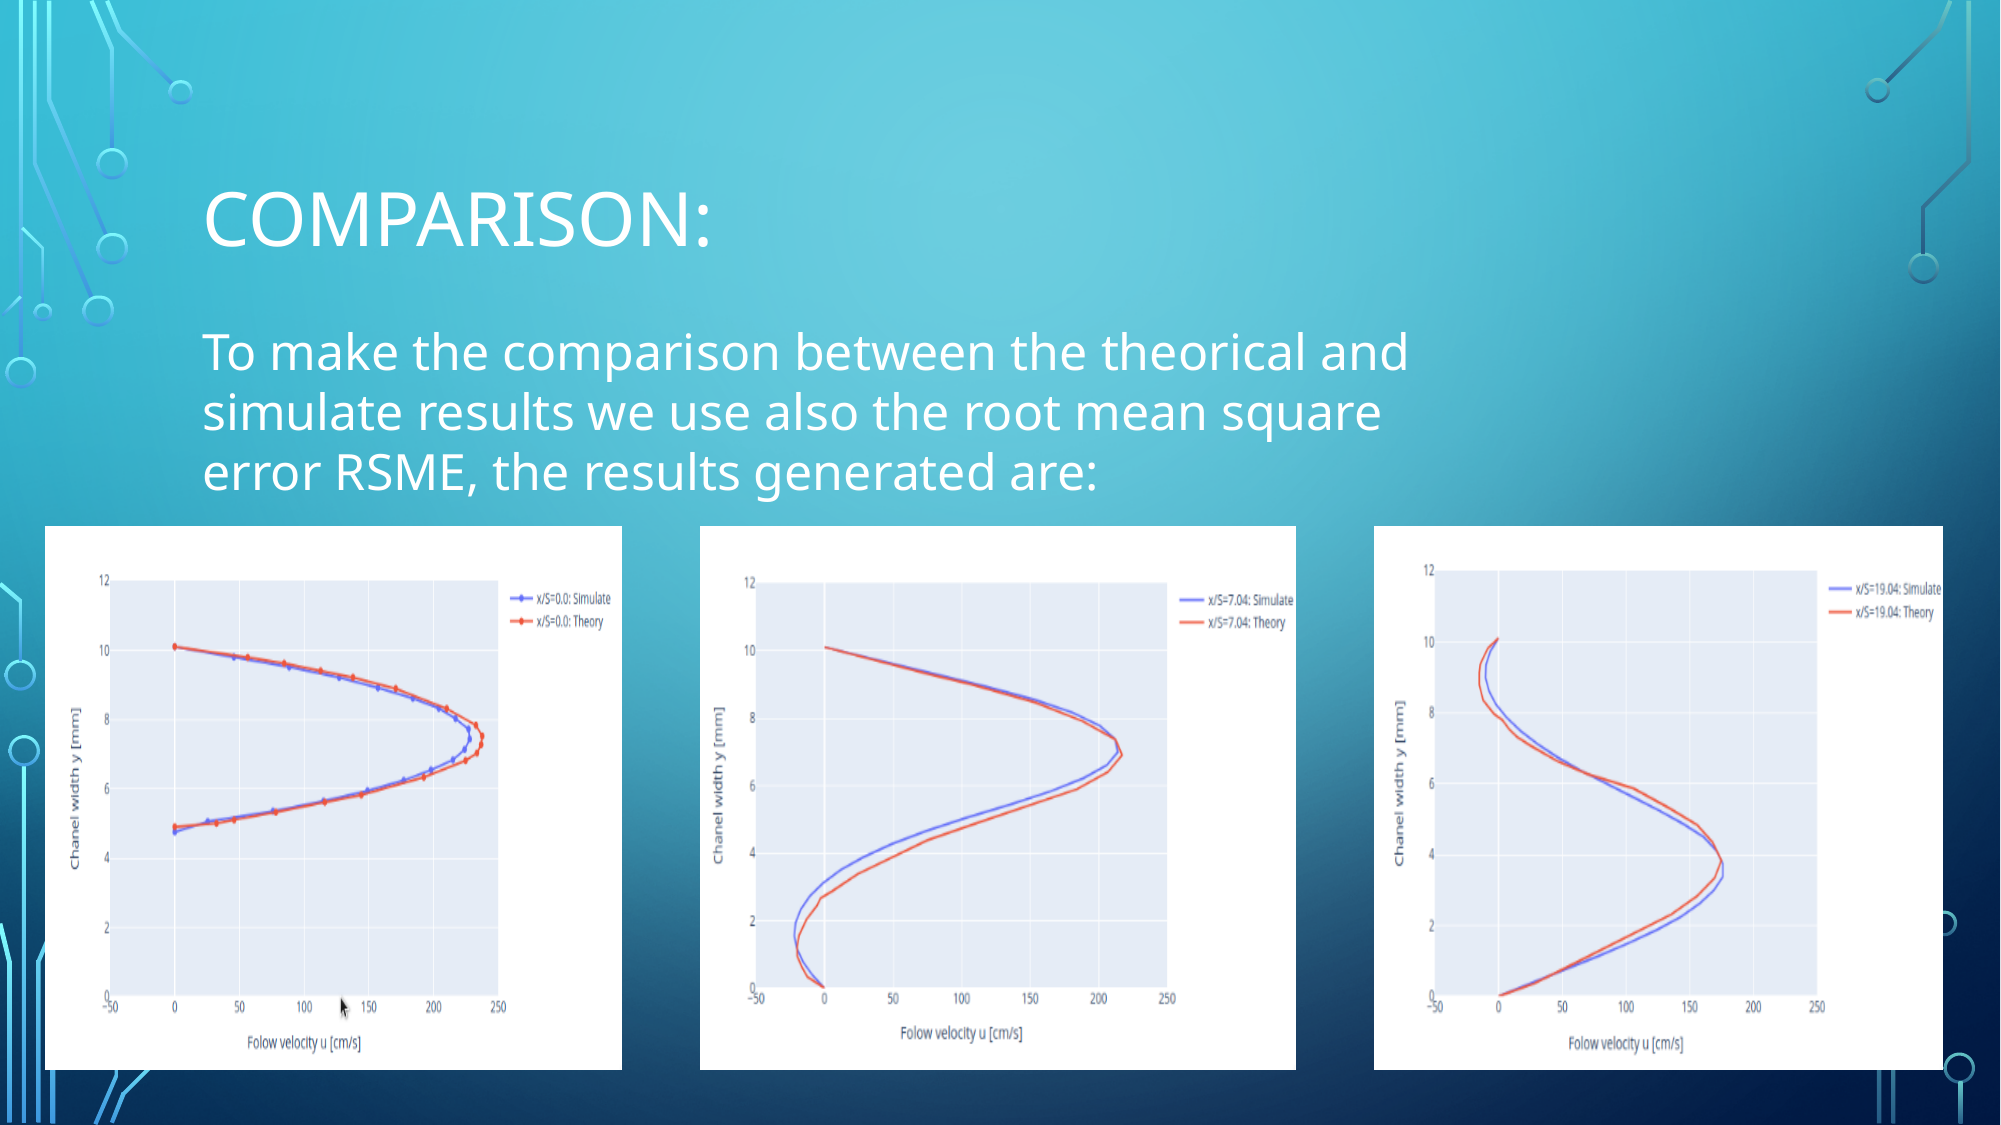

# Comparison:
To make the comparison between the theorical and simulate results we use also the root mean square error RSME, the results generated are: